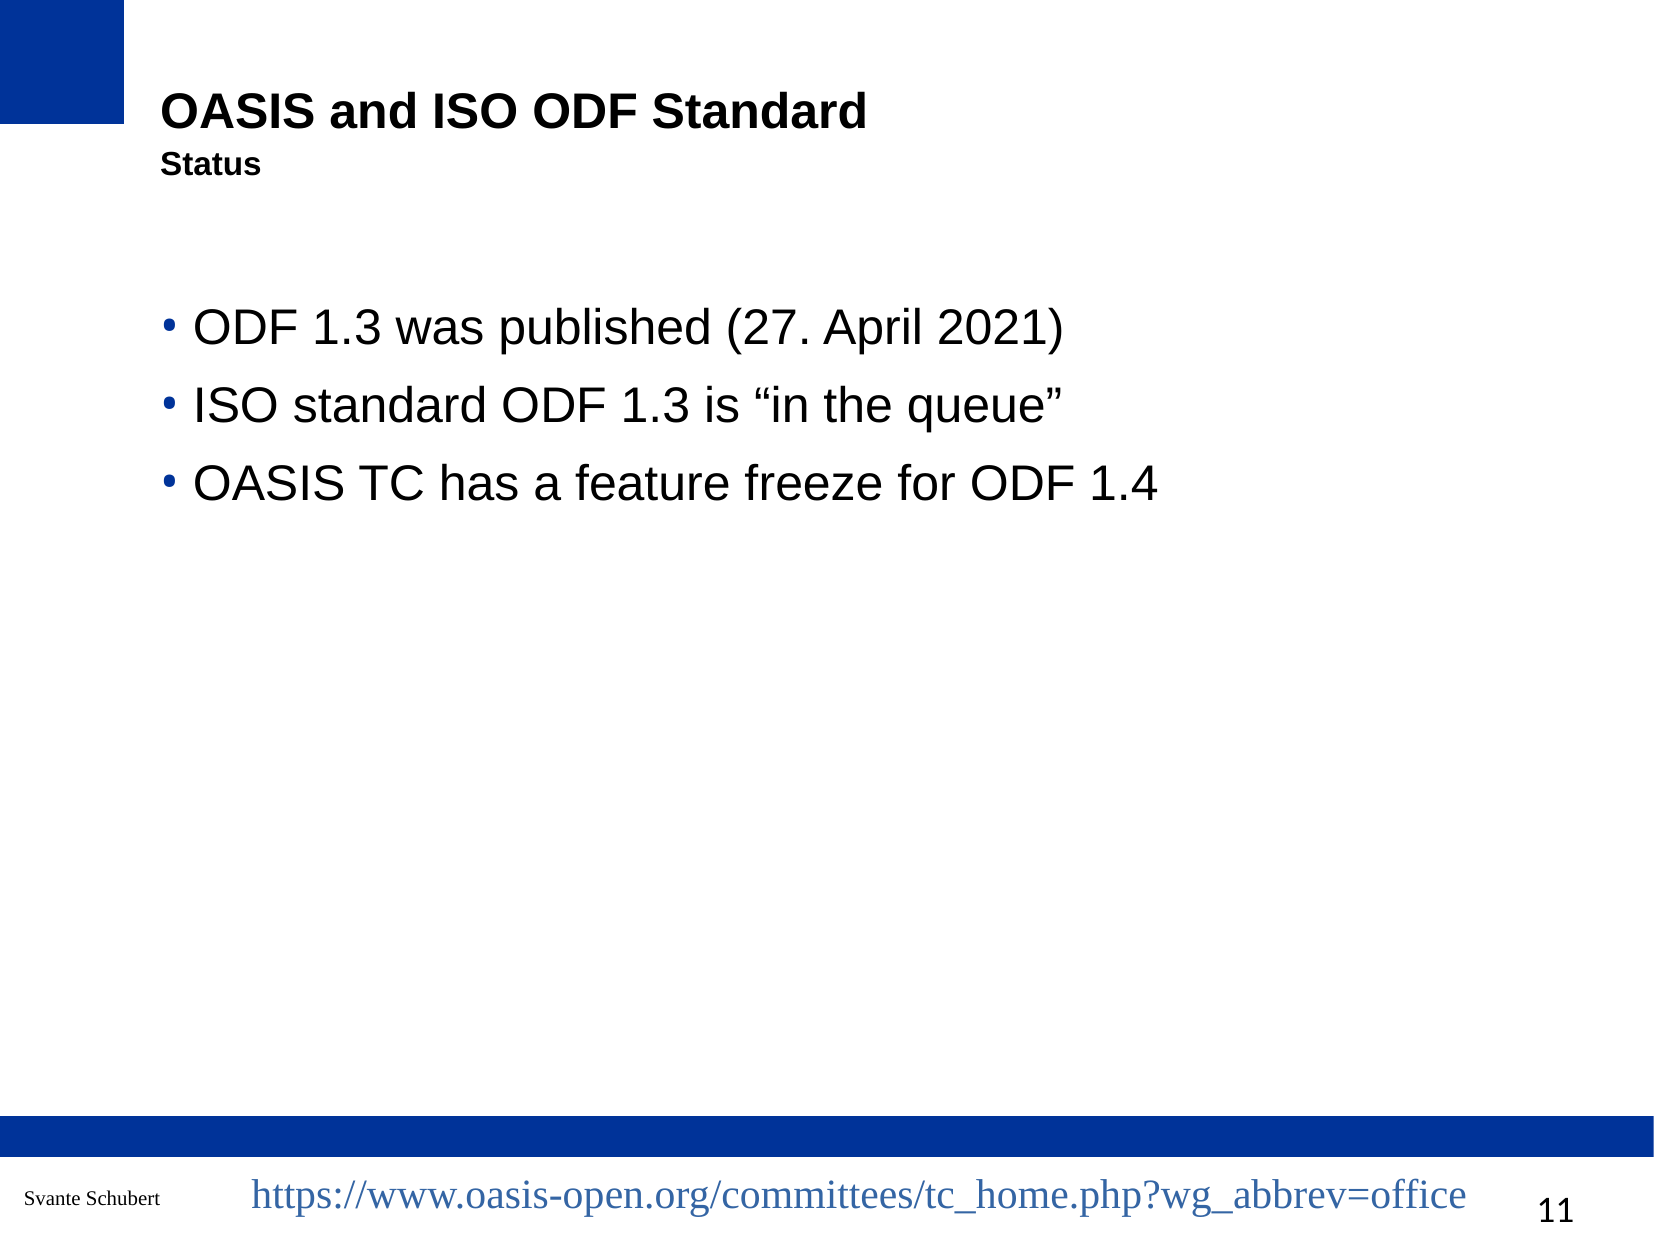

# OASIS and ISO ODF Standard Status
 ODF 1.3 was published (27. April 2021)
 ISO standard ODF 1.3 is “in the queue”
 OASIS TC has a feature freeze for ODF 1.4
https://www.oasis-open.org/committees/tc_home.php?wg_abbrev=office
Svante Schubert